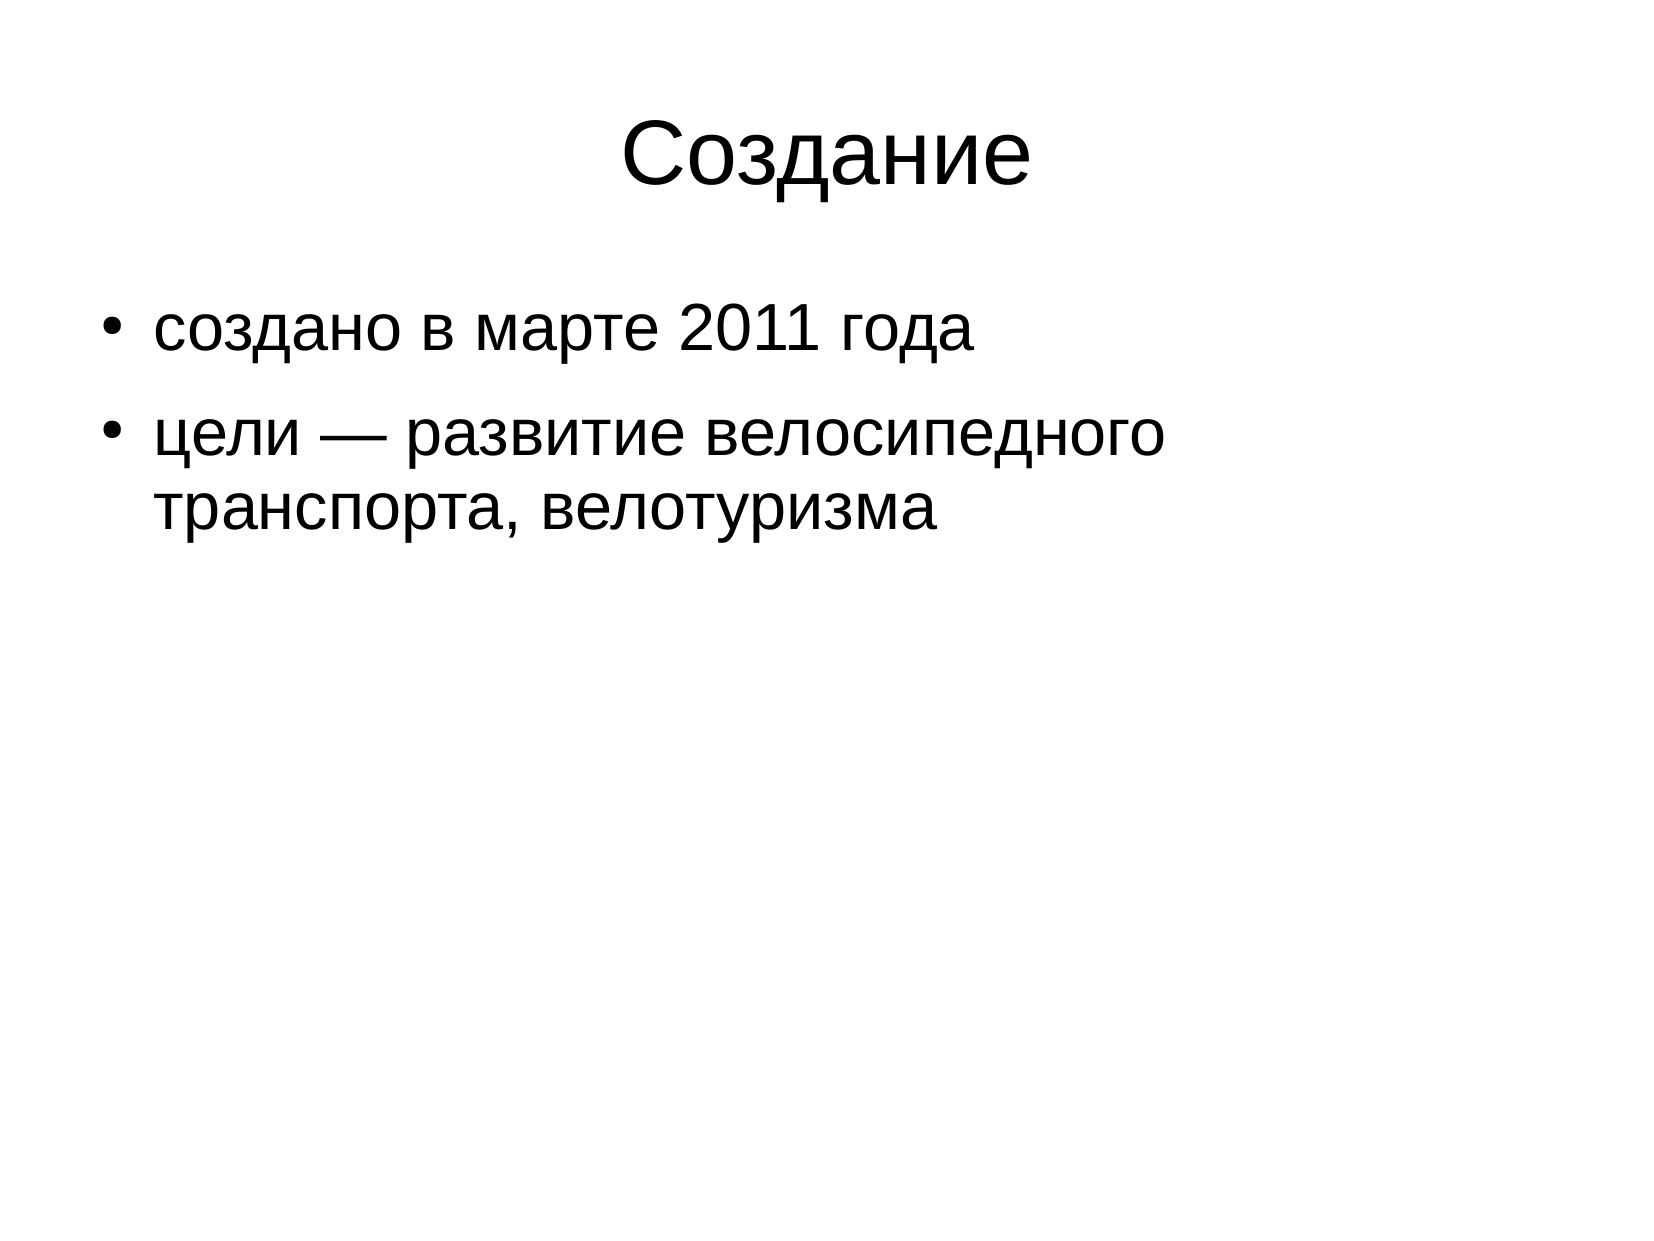

# Создание
создано в марте 2011 года
цели — развитие велосипедного транспорта, велотуризма